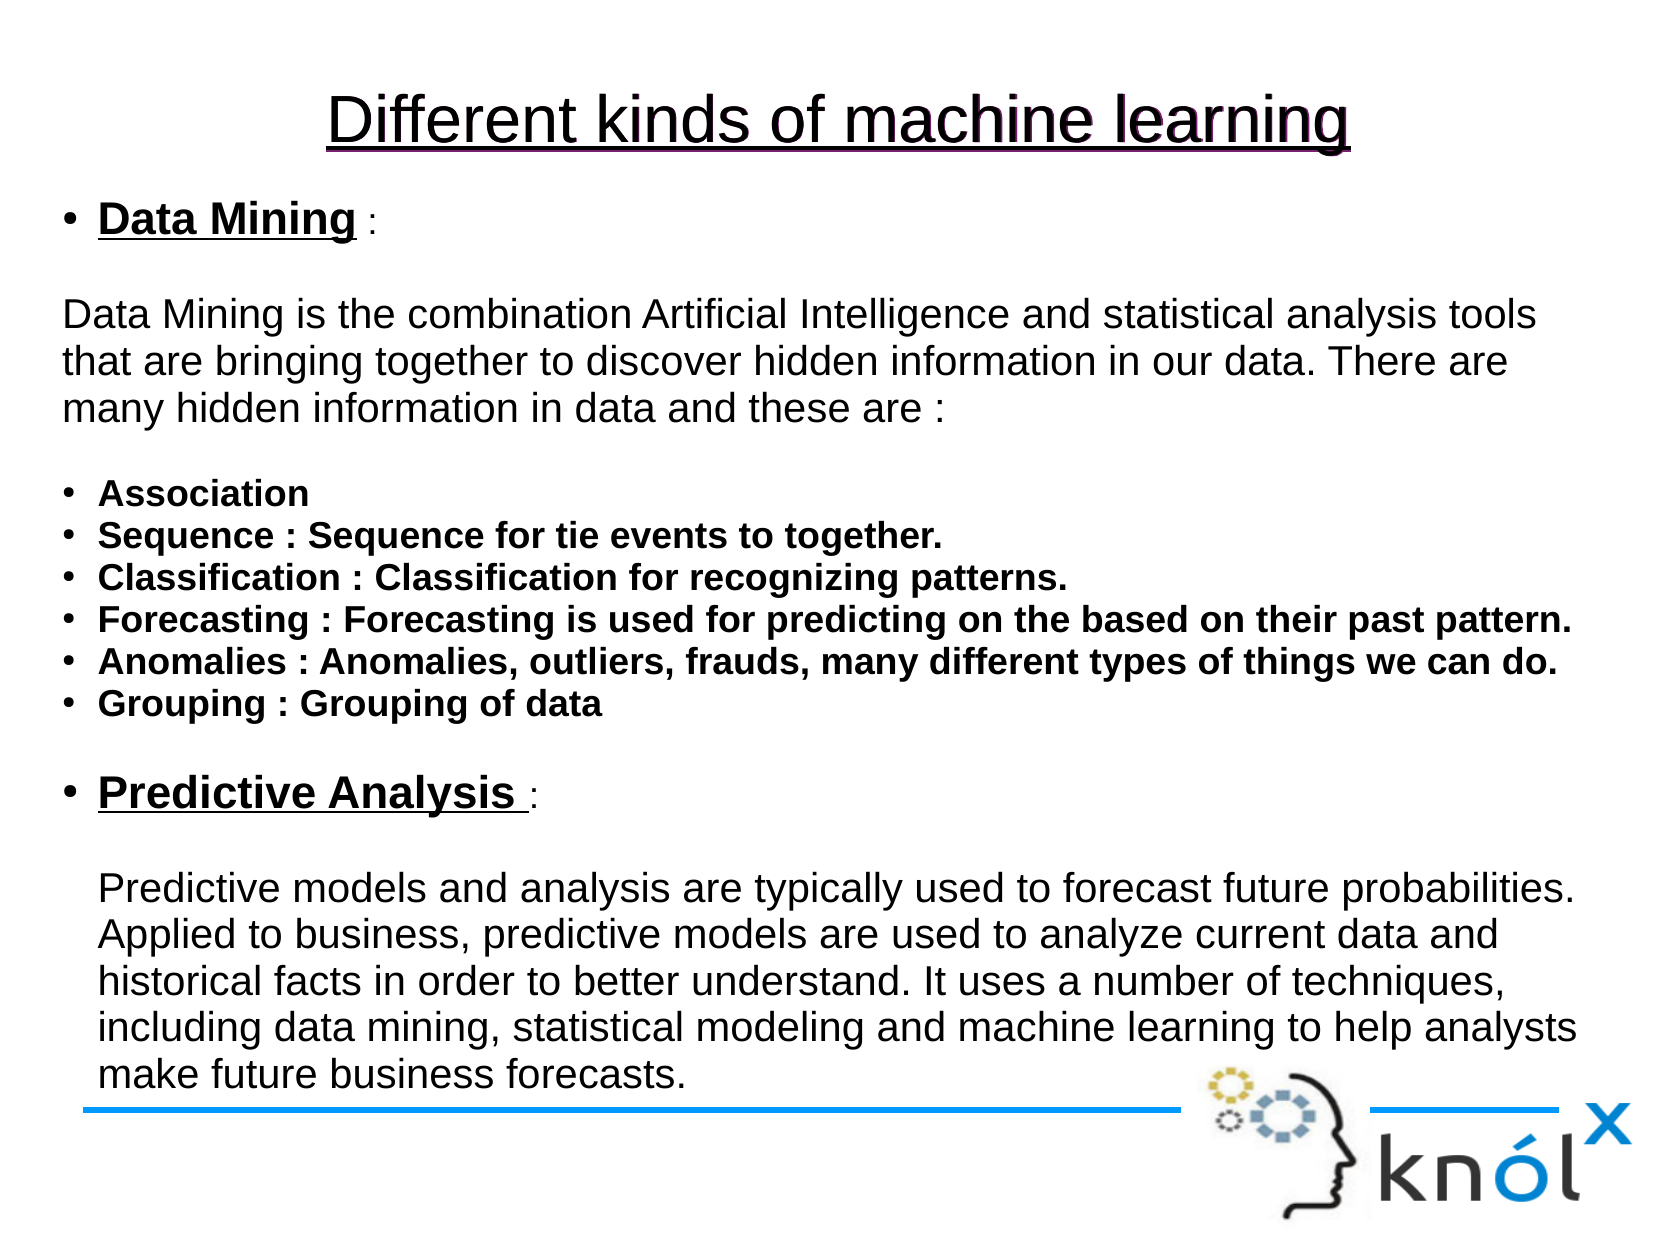

# Different kinds of machine learning
Data Mining :
Data Mining is the combination Artificial Intelligence and statistical analysis tools that are bringing together to discover hidden information in our data. There are many hidden information in data and these are :
Association
Sequence : Sequence for tie events to together.
Classification : Classification for recognizing patterns.
Forecasting : Forecasting is used for predicting on the based on their past pattern.
Anomalies : Anomalies, outliers, frauds, many different types of things we can do.
Grouping : Grouping of data
Predictive Analysis :
Predictive models and analysis are typically used to forecast future probabilities. Applied to business, predictive models are used to analyze current data and historical facts in order to better understand. It uses a number of techniques, including data mining, statistical modeling and machine learning to help analysts make future business forecasts.